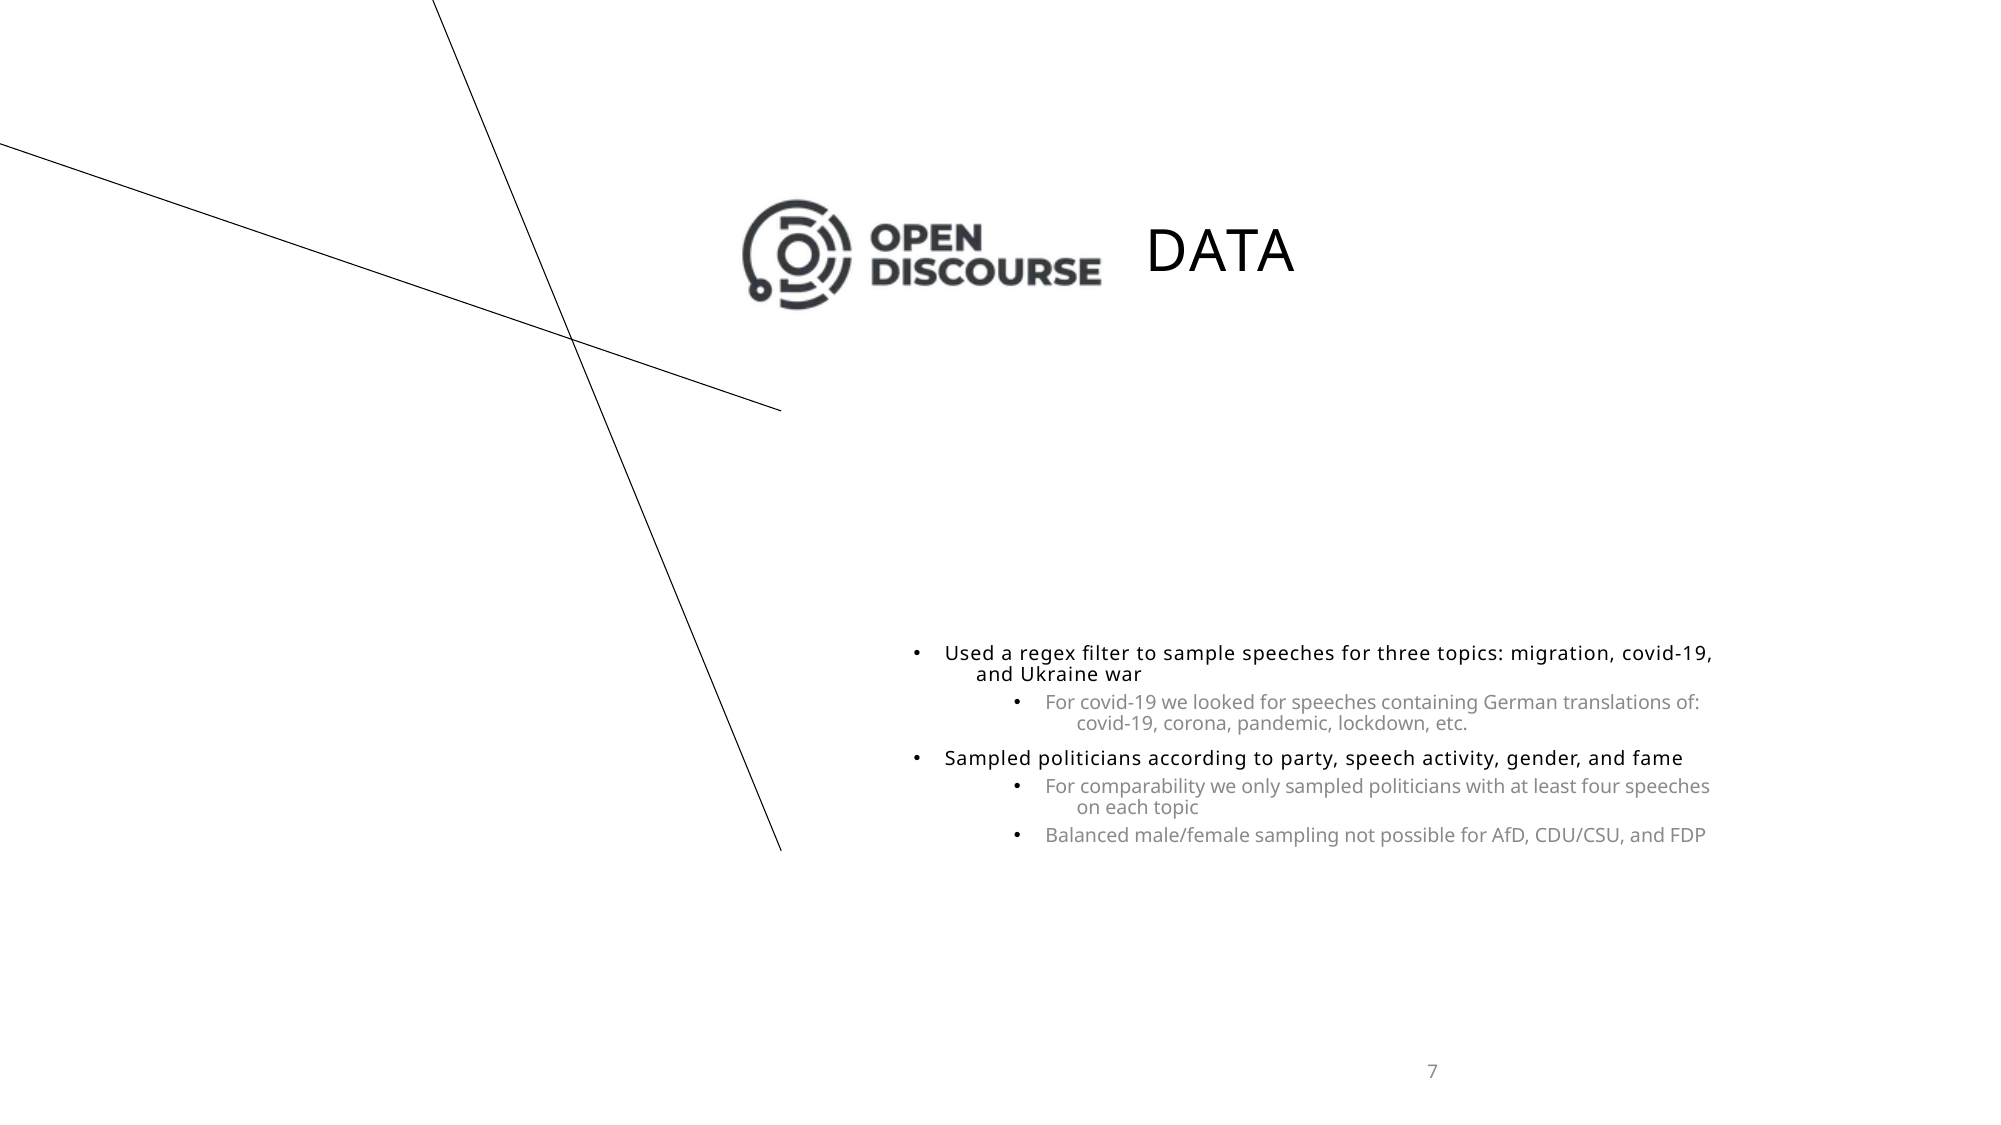

Data
# Used a regex filter to sample speeches for three topics: migration, covid-19, and Ukraine war
For covid-19 we looked for speeches containing German translations of: covid-19, corona, pandemic, lockdown, etc.
Sampled politicians according to party, speech activity, gender, and fame
For comparability we only sampled politicians with at least four speeches on each topic
Balanced male/female sampling not possible for AfD, CDU/CSU, and FDP